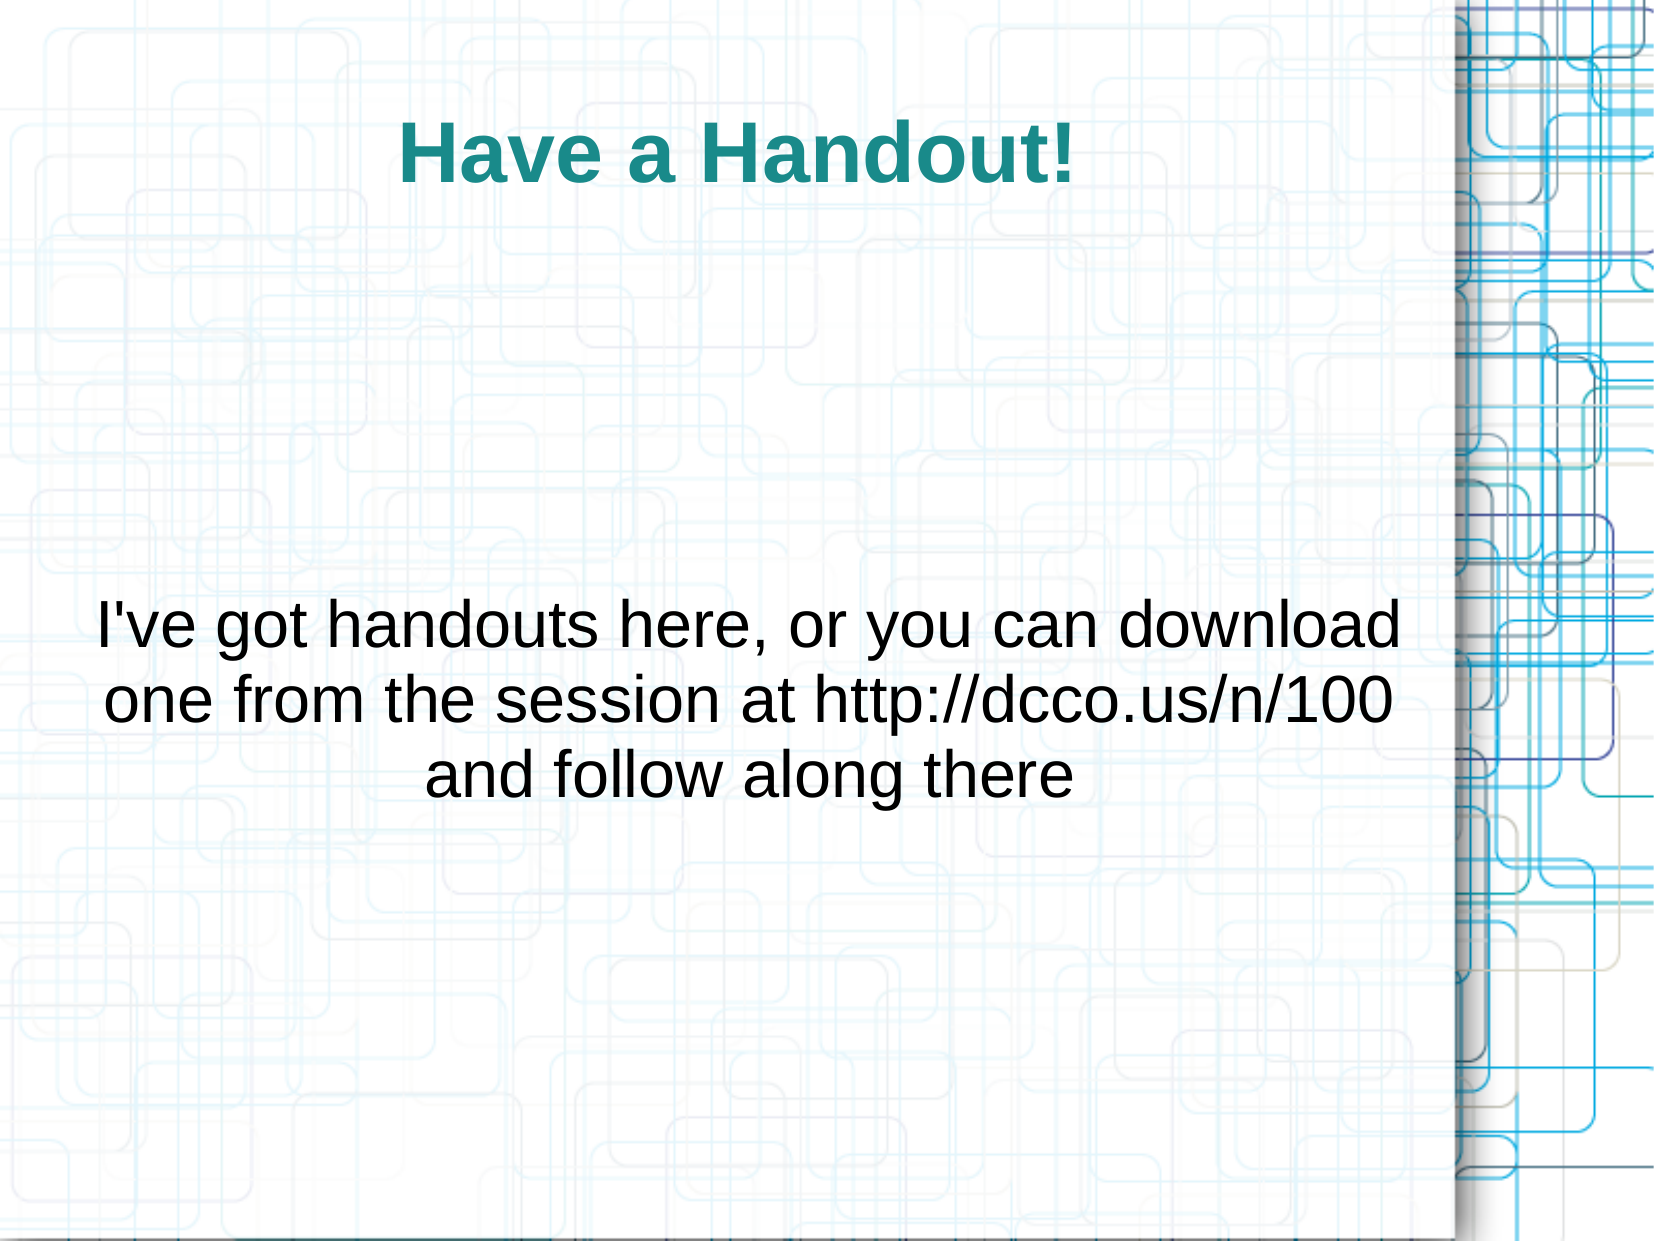

# Have a Handout!
I've got handouts here, or you can download one from the session at http://dcco.us/n/100 and follow along there